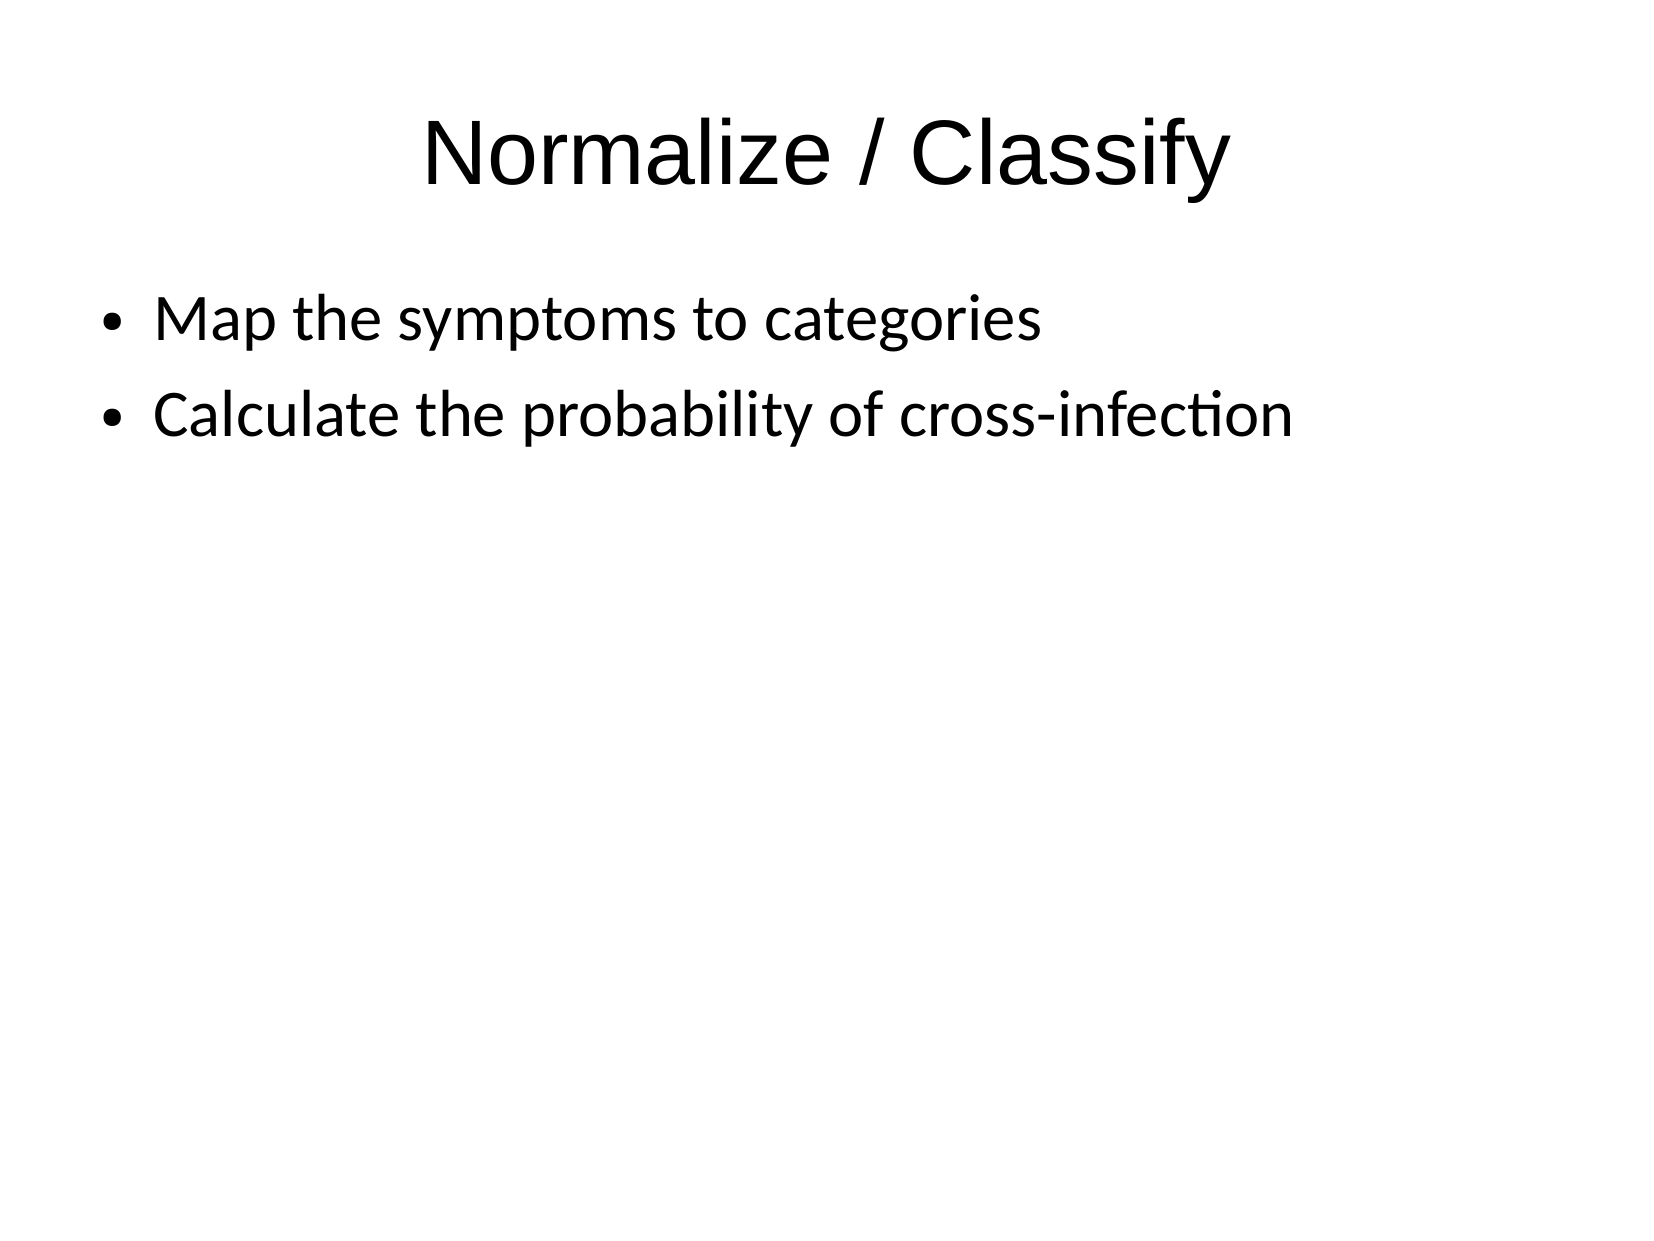

# Normalize / Classify
Map the symptoms to categories
Calculate the probability of cross-infection